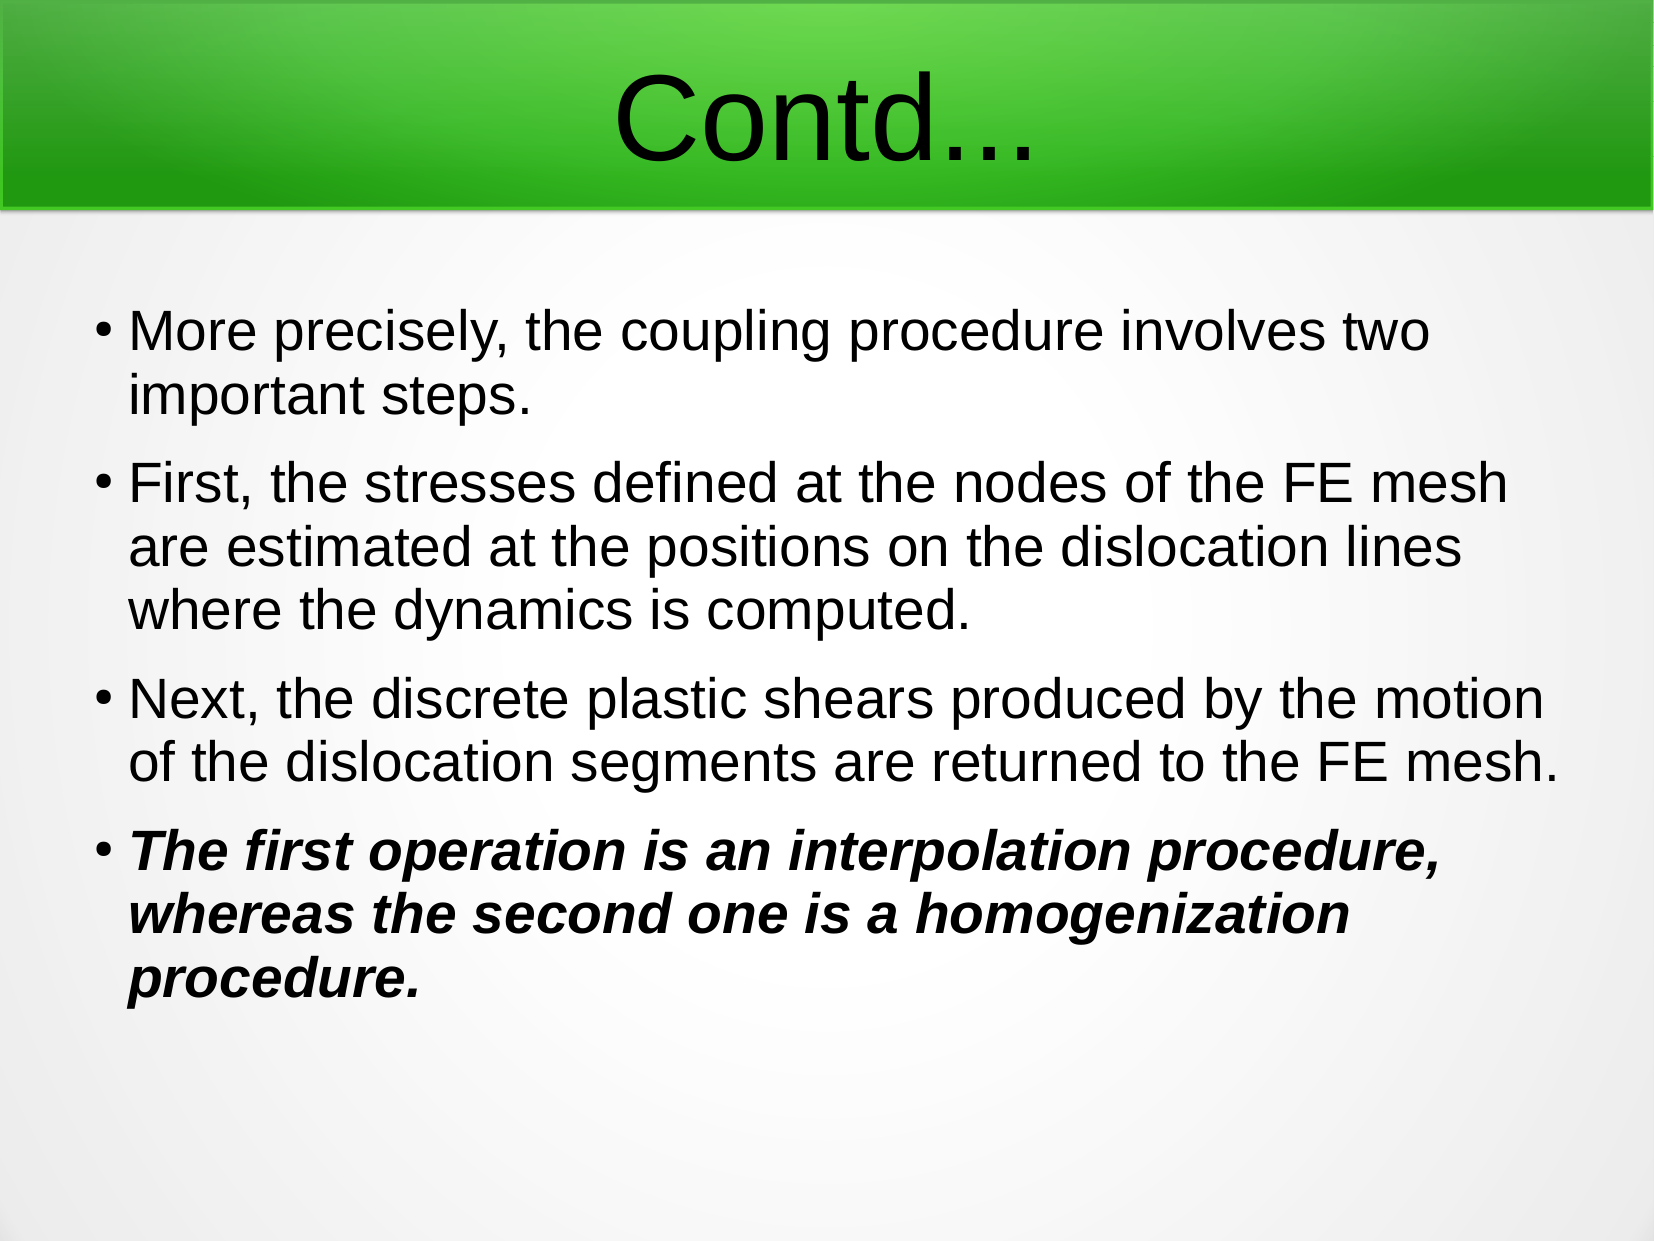

# Contd...
More precisely, the coupling procedure involves two important steps.
First, the stresses defined at the nodes of the FE mesh are estimated at the positions on the dislocation lines where the dynamics is computed.
Next, the discrete plastic shears produced by the motion of the dislocation segments are returned to the FE mesh.
The first operation is an interpolation procedure, whereas the second one is a homogenization procedure.